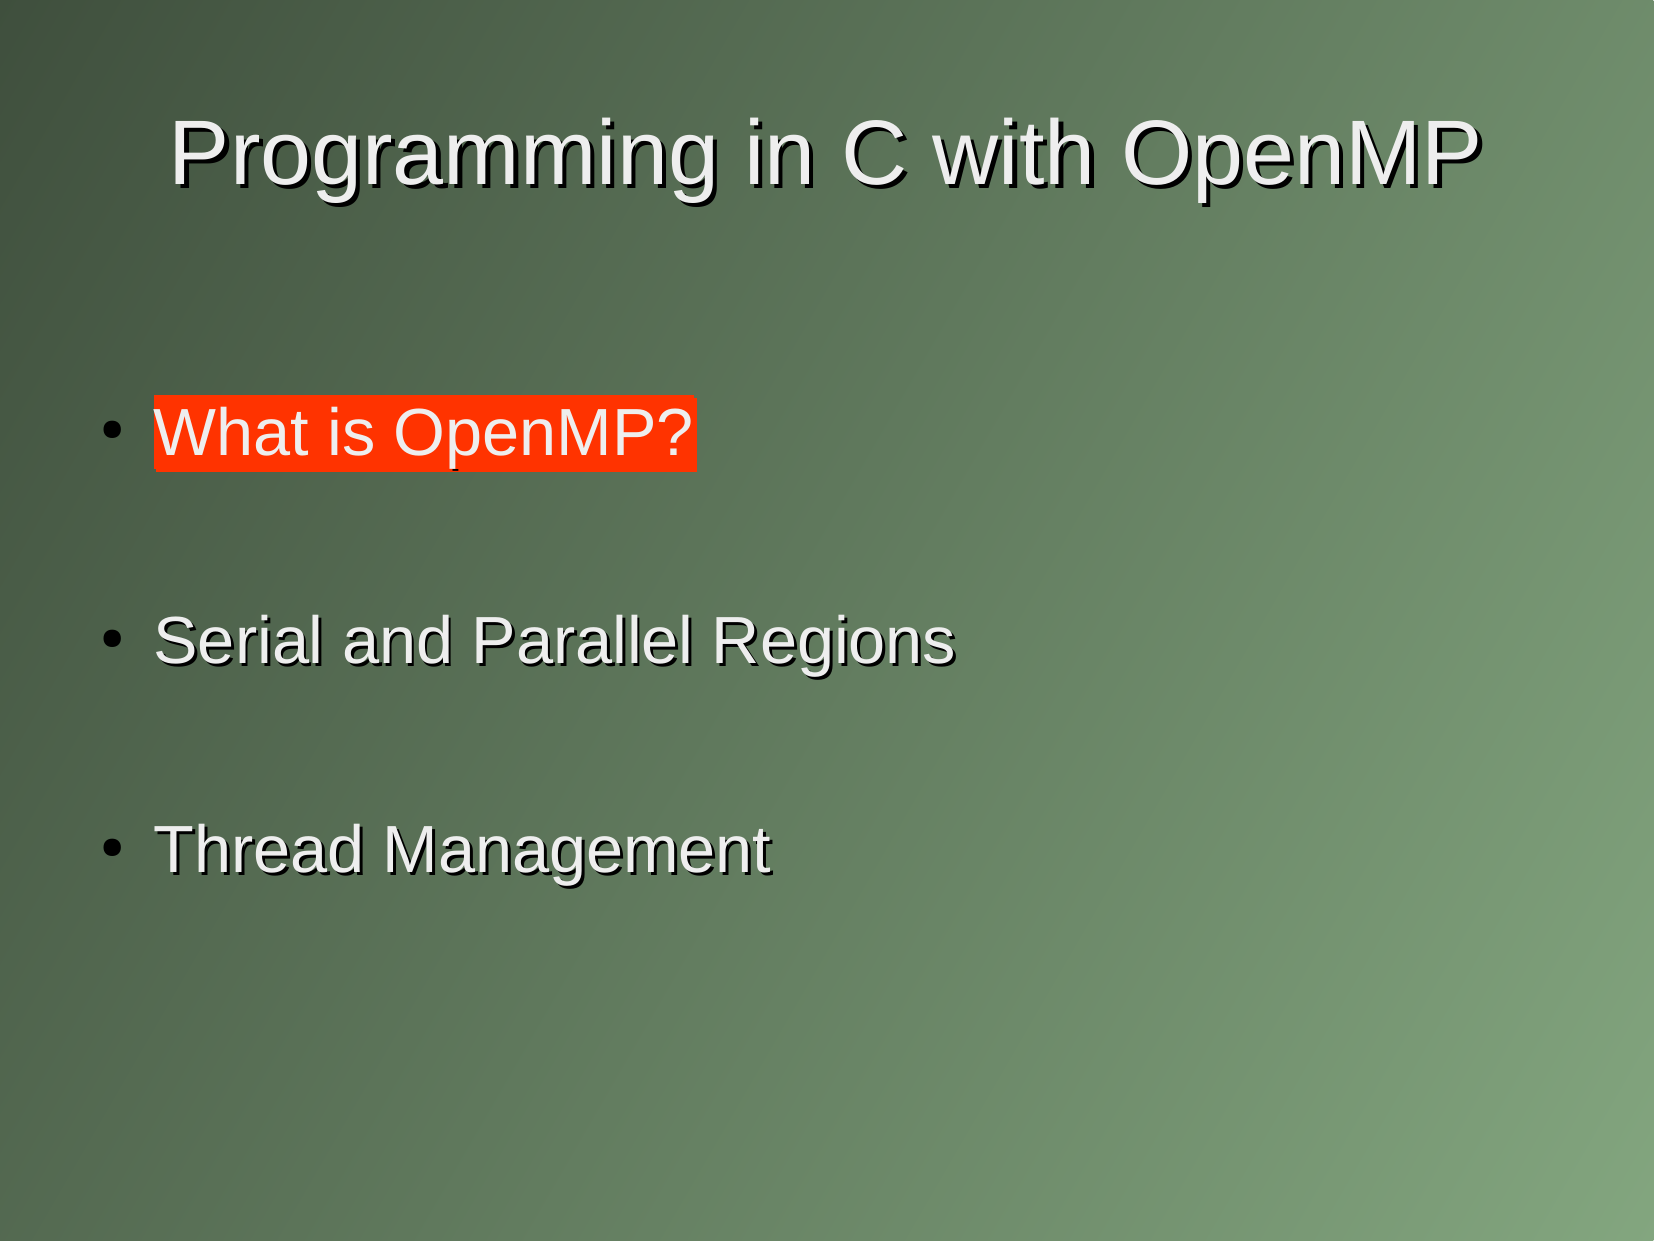

# Programming in C with OpenMP
What is OpenMP?
Serial and Parallel Regions
Thread Management